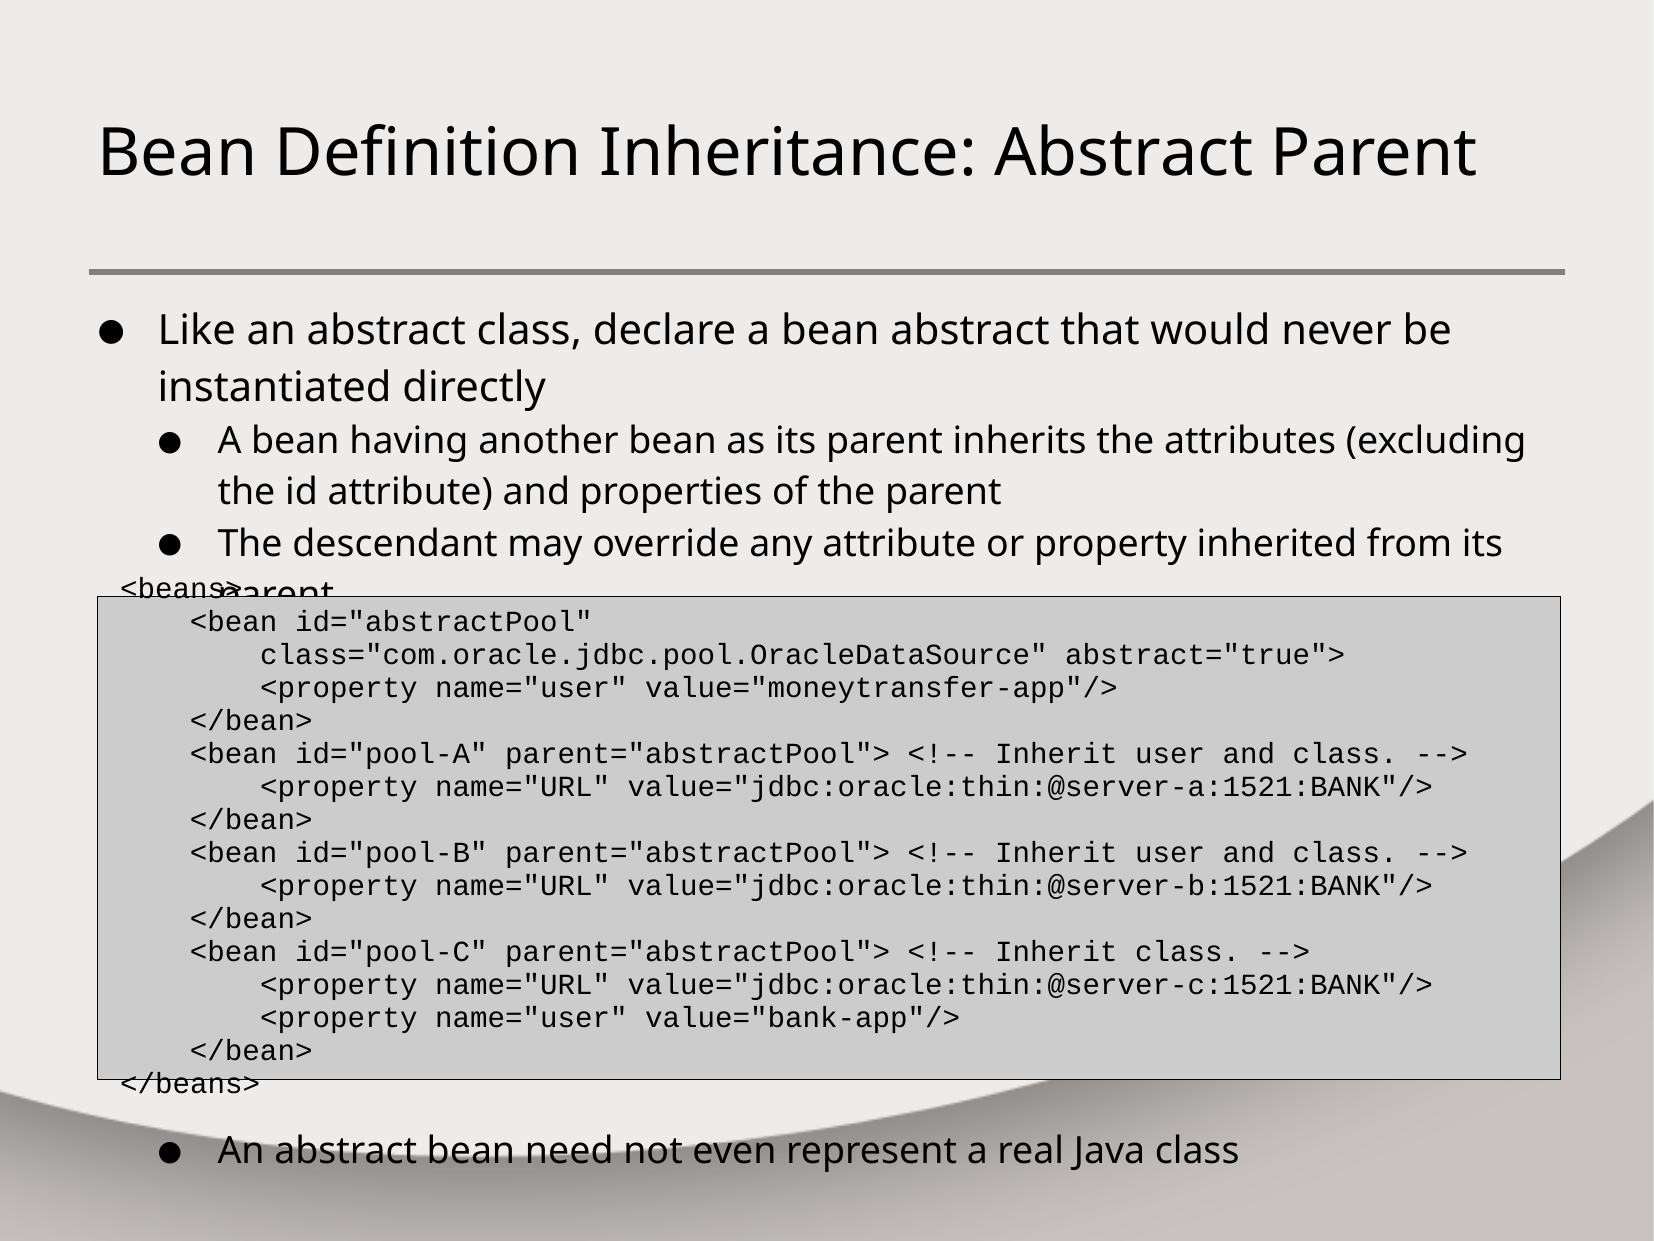

# Bean Definition Inheritance: Abstract Parent
Like an abstract class, declare a bean abstract that would never be instantiated directly
A bean having another bean as its parent inherits the attributes (excluding the id attribute) and properties of the parent
The descendant may override any attribute or property inherited from its parent
An abstract bean need not even represent a real Java class
<beans>
 <bean id="abstractPool"
 class="com.oracle.jdbc.pool.OracleDataSource" abstract="true">
 <property name="user" value="moneytransfer-app"/>
 </bean>
 <bean id="pool-A" parent="abstractPool"> <!-- Inherit user and class. -->
 <property name="URL" value="jdbc:oracle:thin:@server-a:1521:BANK"/>
 </bean>
 <bean id="pool-B" parent="abstractPool"> <!-- Inherit user and class. -->
 <property name="URL" value="jdbc:oracle:thin:@server-b:1521:BANK"/>
 </bean>
 <bean id="pool-C" parent="abstractPool"> <!-- Inherit class. -->
 <property name="URL" value="jdbc:oracle:thin:@server-c:1521:BANK"/>
 <property name="user" value="bank-app"/>
 </bean>
</beans>